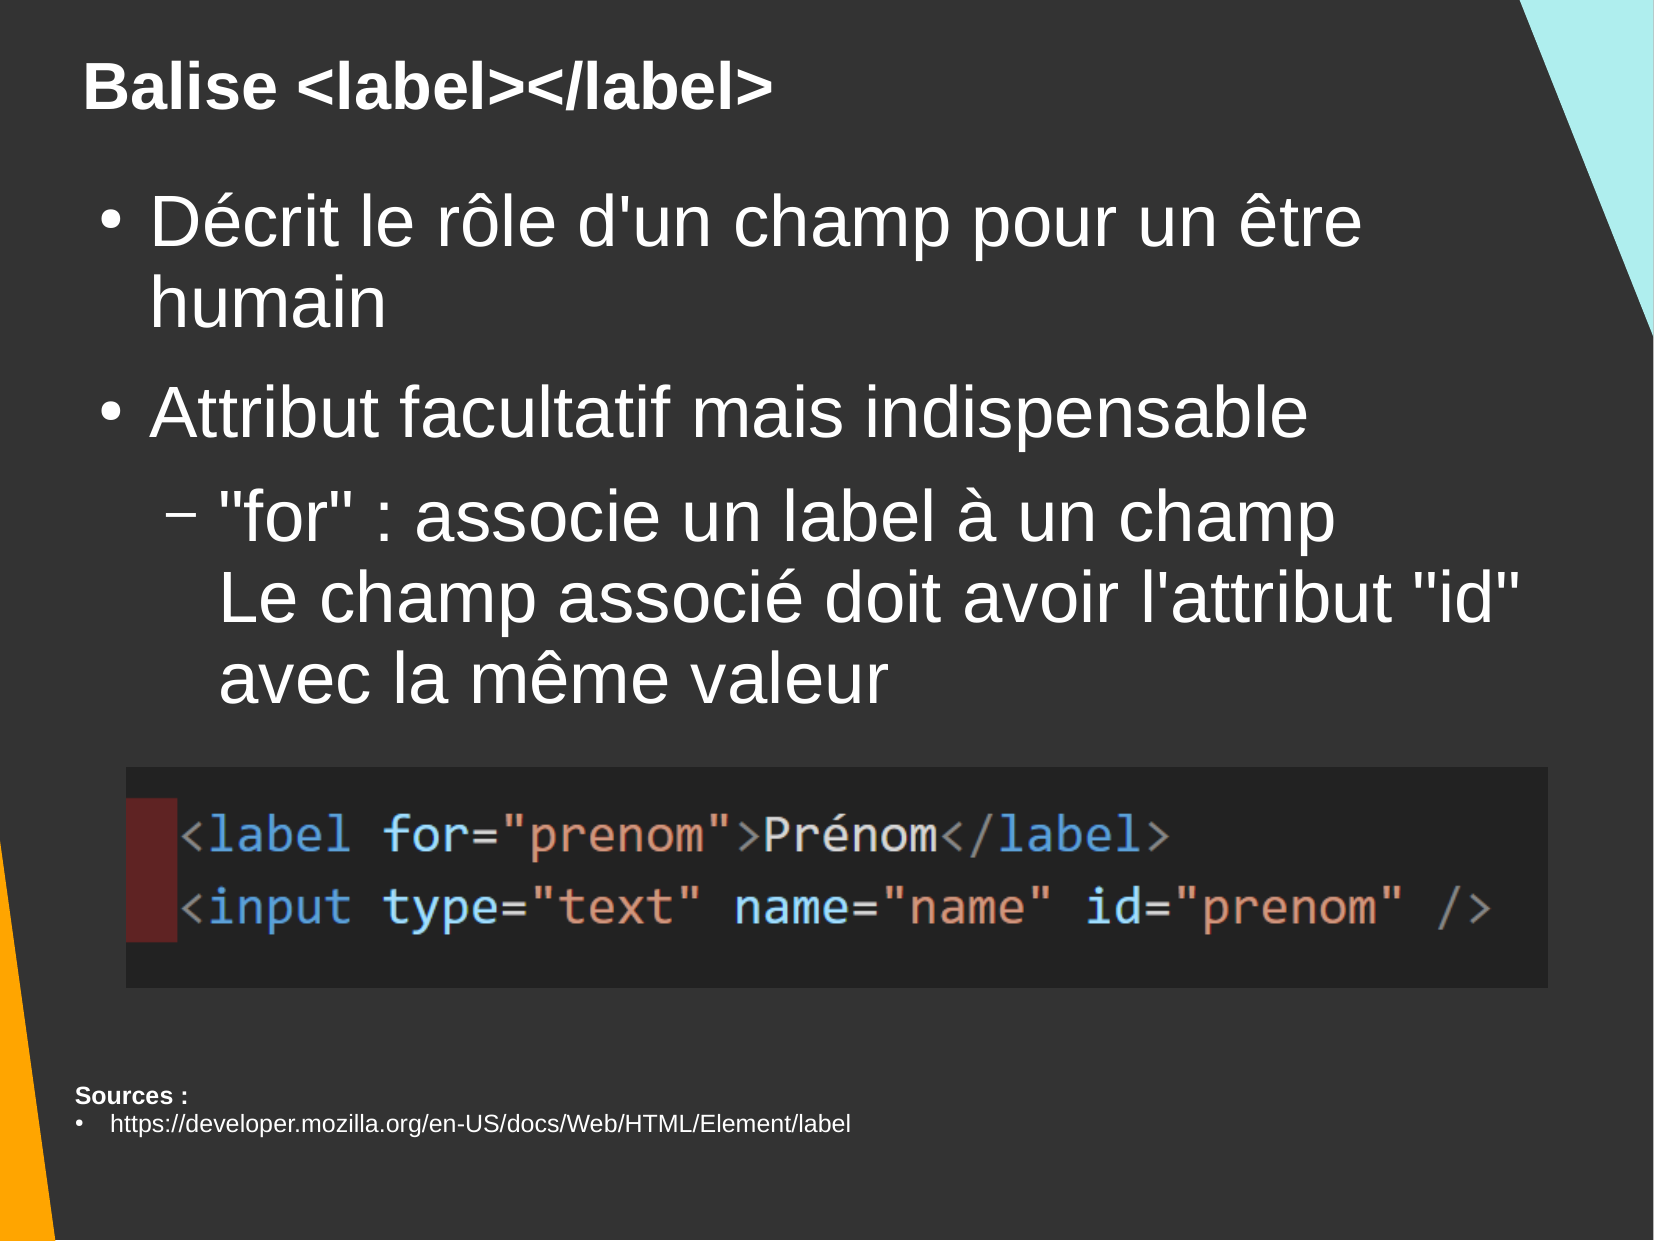

# Balise <label></label>
Décrit le rôle d'un champ pour un être humain
Attribut facultatif mais indispensable
"for" : associe un label à un champ
Le champ associé doit avoir l'attribut "id" avec la même valeur
Sources :
https://developer.mozilla.org/en-US/docs/Web/HTML/Element/label